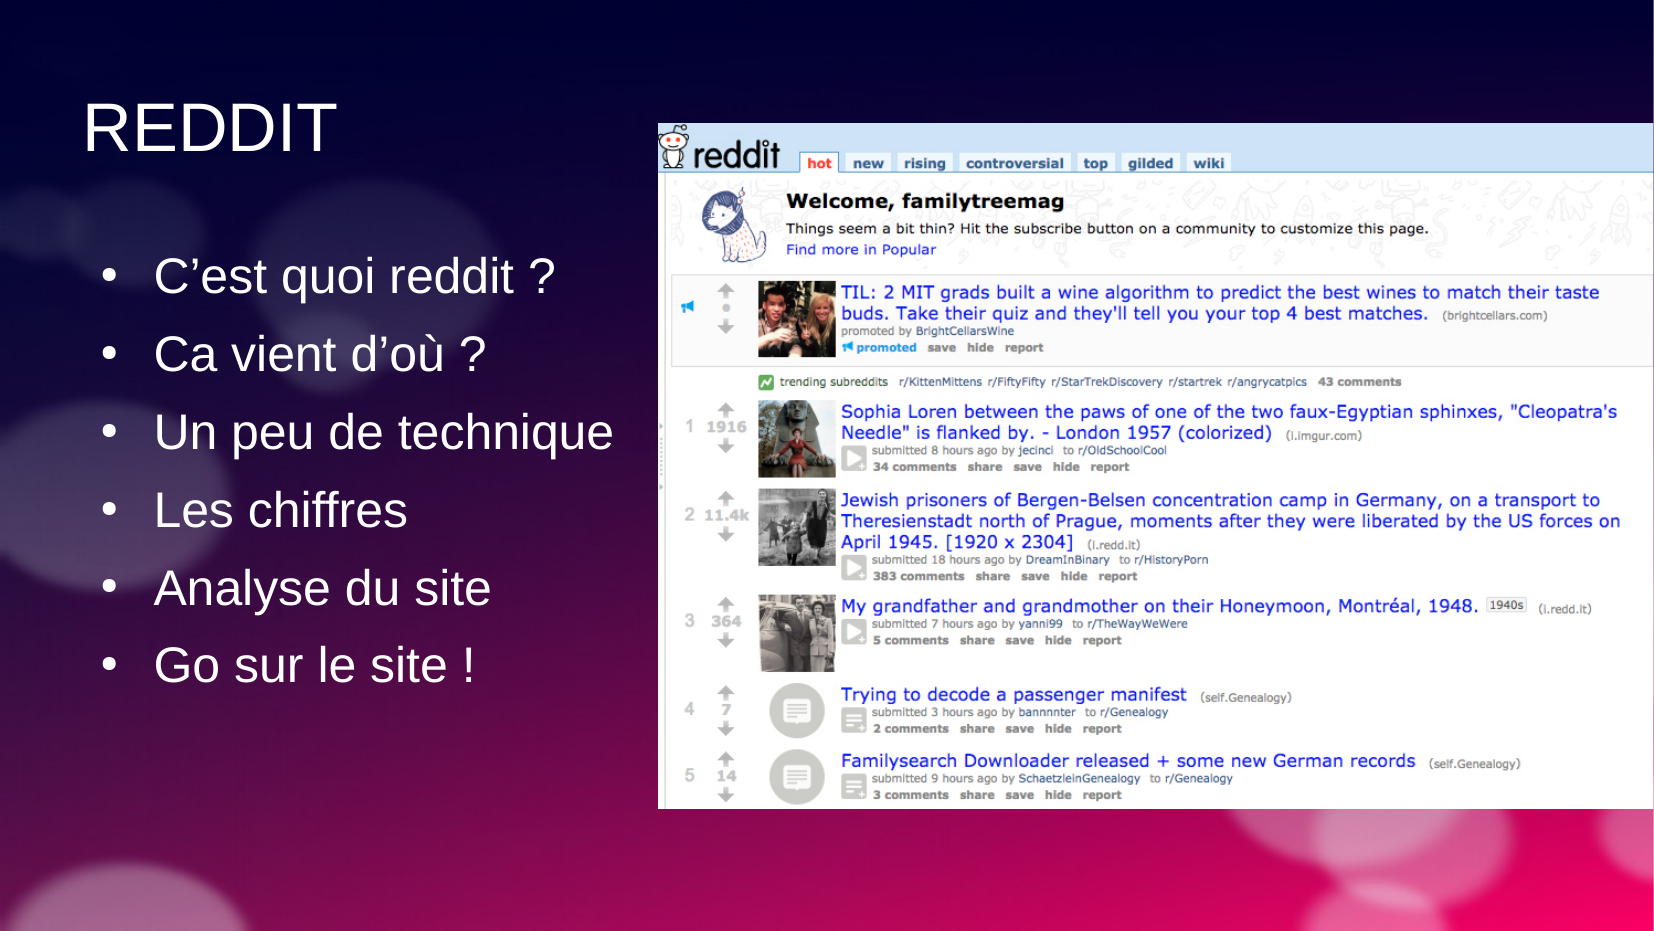

# REDDIT
C’est quoi reddit ?
Ca vient d’où ?
Un peu de technique
Les chiffres
Analyse du site
Go sur le site !